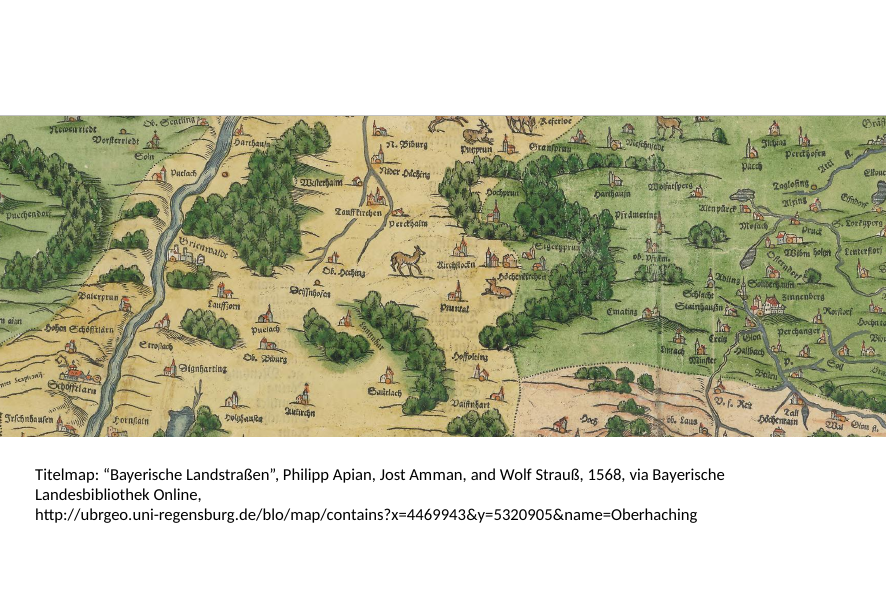

#
Titelmap: “Bayerische Landstraßen”, Philipp Apian, Jost Amman, and Wolf Strauß, 1568, via Bayerische Landesbibliothek Online,
http://ubrgeo.uni-regensburg.de/blo/map/contains?x=4469943&y=5320905&name=Oberhaching